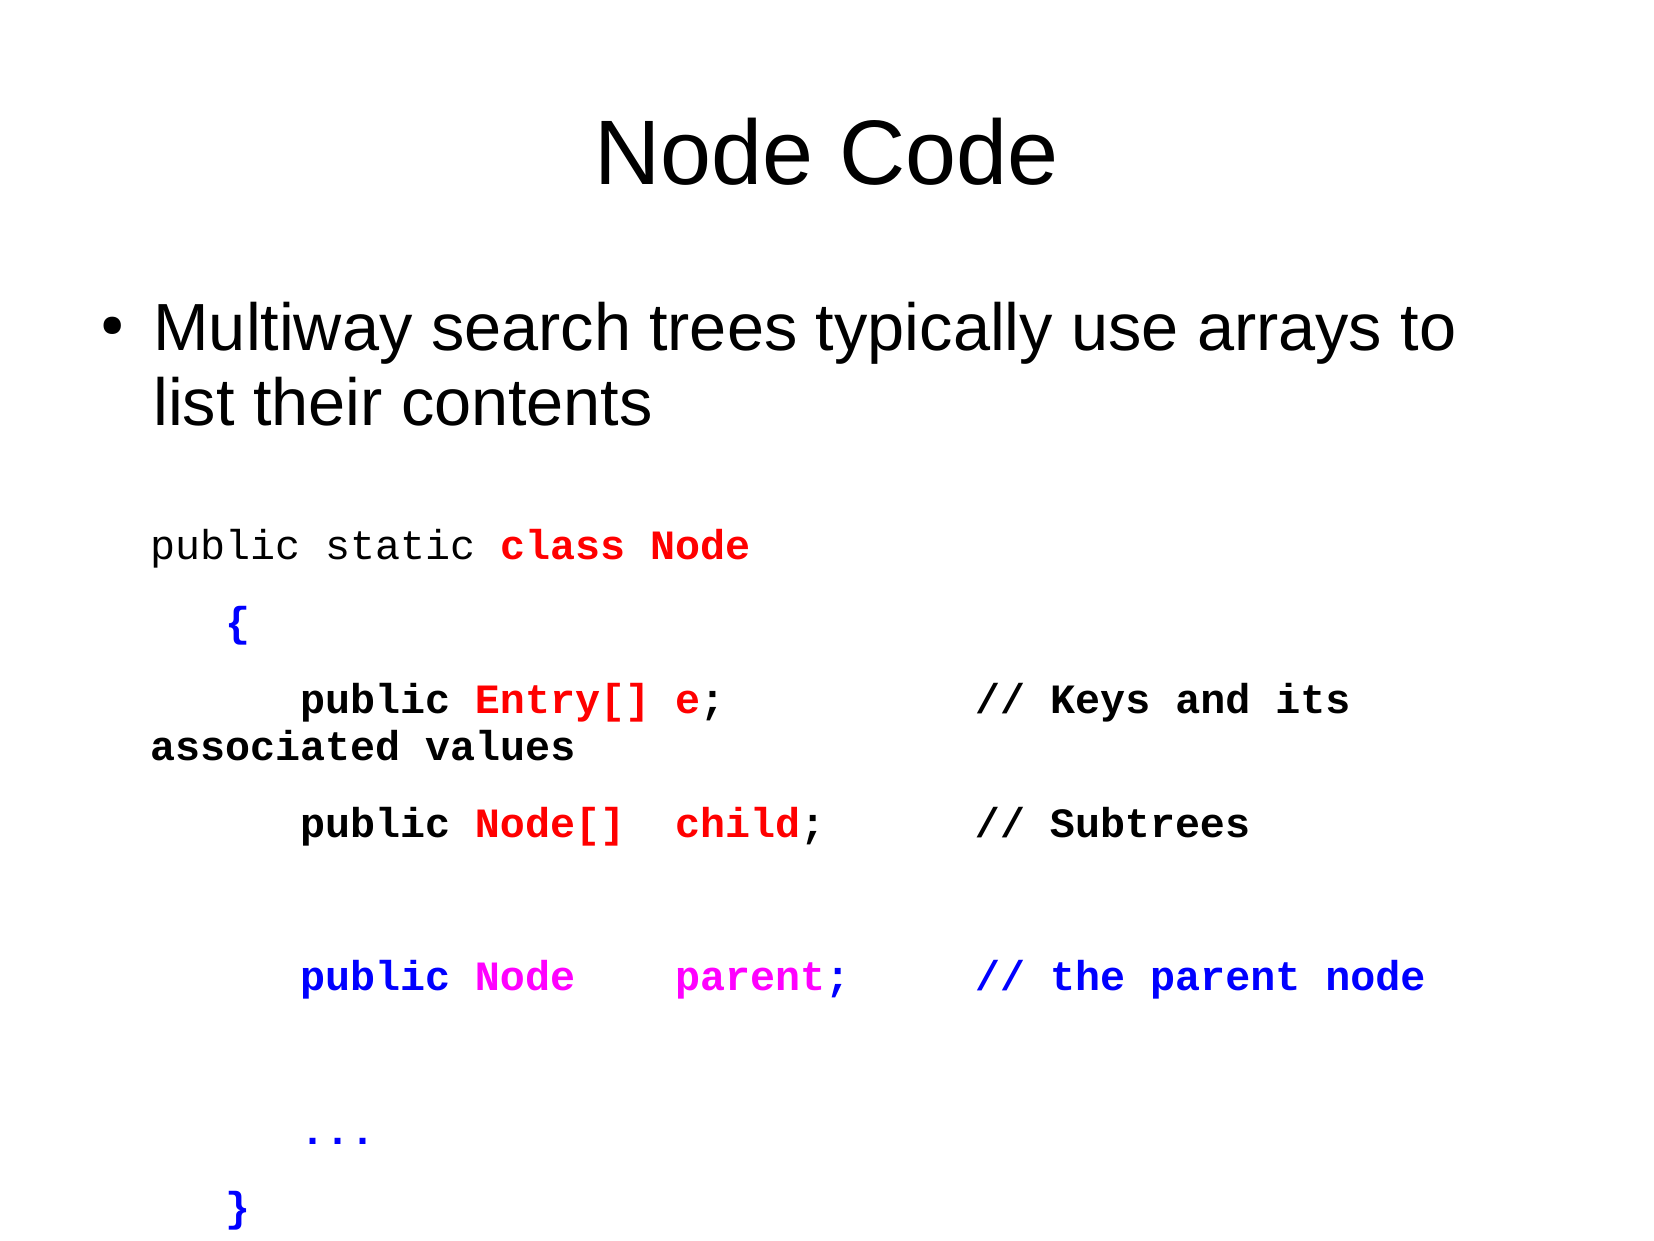

# Node Code
Multiway search trees typically use arrays to list their contents
public static class Node
 {
 public Entry[] e; // Keys and its associated values
 public Node[] child; // Subtrees
 public Node parent; // the parent node
 ...
 }